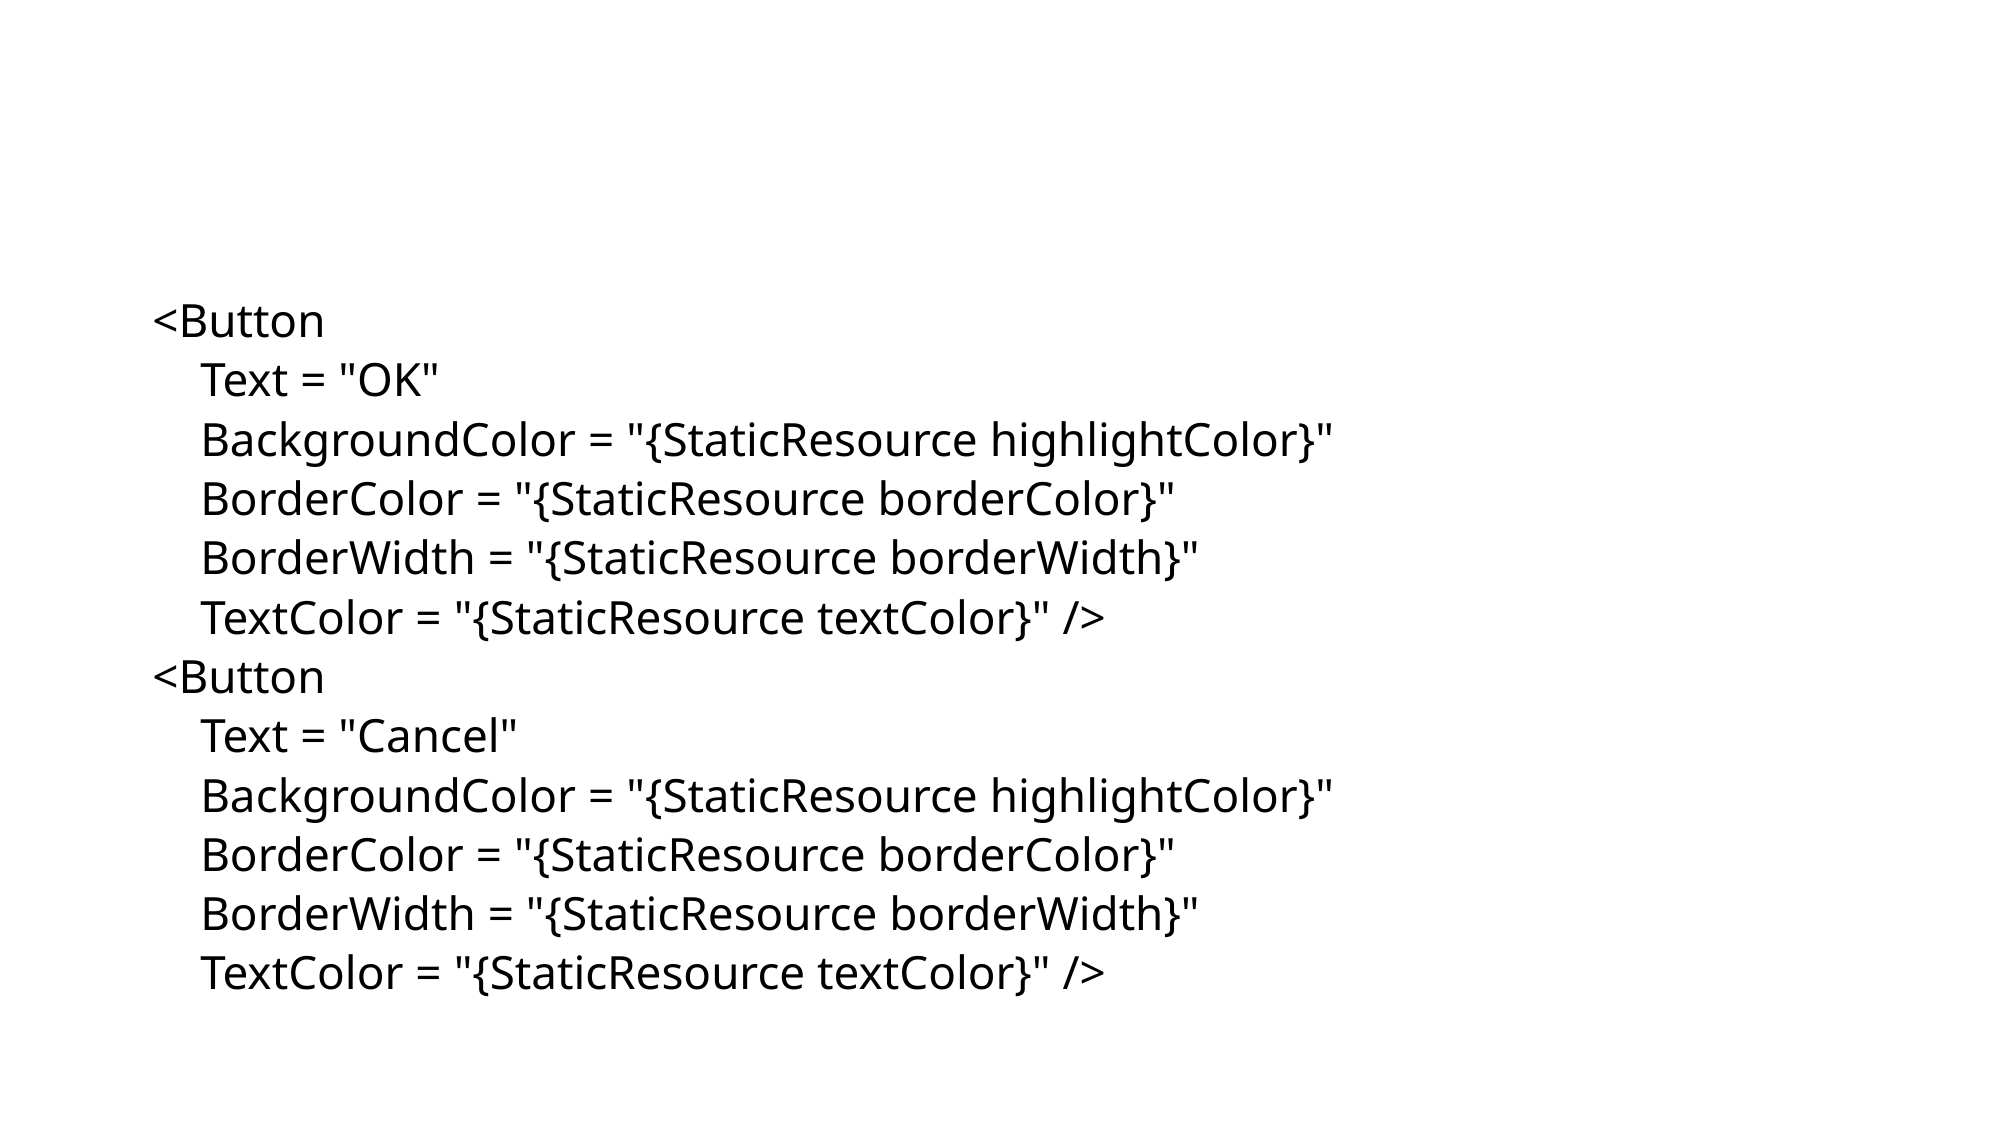

# <Button
 Text = "OK"
 BackgroundColor = "{StaticResource highlightColor}"
 BorderColor = "{StaticResource borderColor}"
 BorderWidth = "{StaticResource borderWidth}"
 TextColor = "{StaticResource textColor}" />
<Button
 Text = "Cancel"
 BackgroundColor = "{StaticResource highlightColor}"
 BorderColor = "{StaticResource borderColor}"
 BorderWidth = "{StaticResource borderWidth}"
 TextColor = "{StaticResource textColor}" />